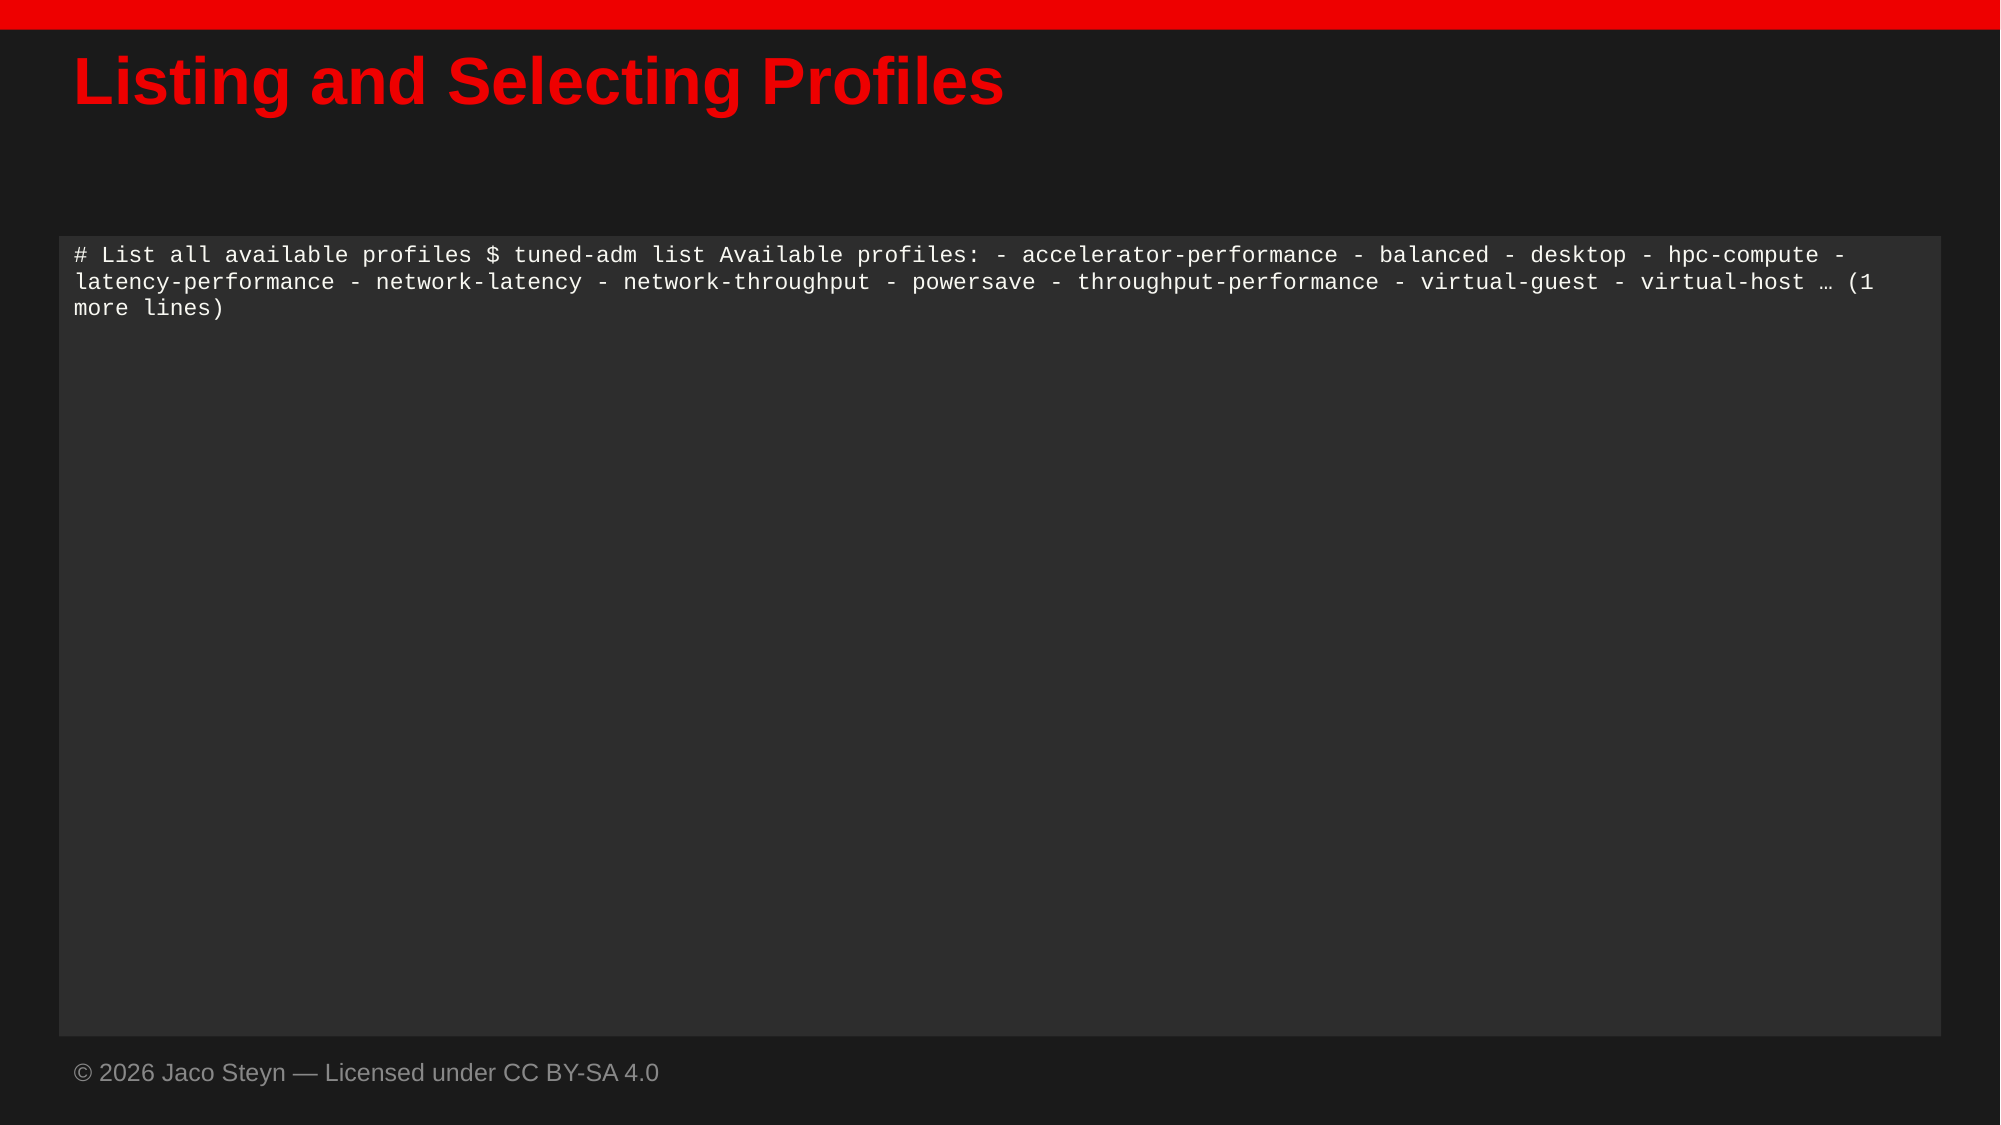

Listing and Selecting Profiles
# List all available profiles $ tuned-adm list Available profiles: - accelerator-performance - balanced - desktop - hpc-compute - latency-performance - network-latency - network-throughput - powersave - throughput-performance - virtual-guest - virtual-host … (1 more lines)
© 2026 Jaco Steyn — Licensed under CC BY-SA 4.0